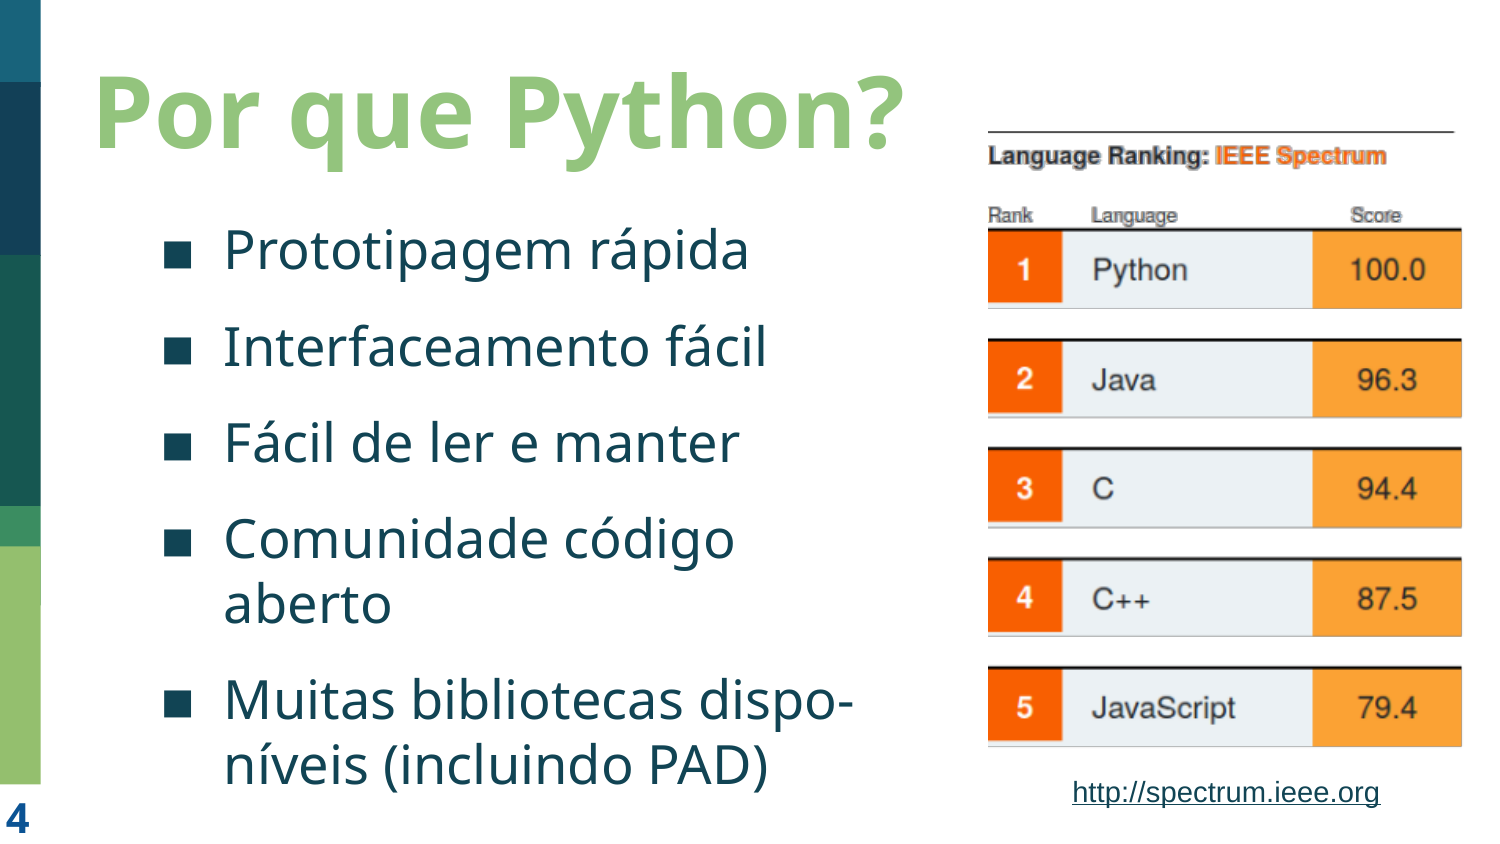

# Por que Python?
Prototipagem rápida
Interfaceamento fácil
Fácil de ler e manter
Comunidade código aberto
Muitas bibliotecas dispo- níveis (incluindo PAD)
http://spectrum.ieee.org